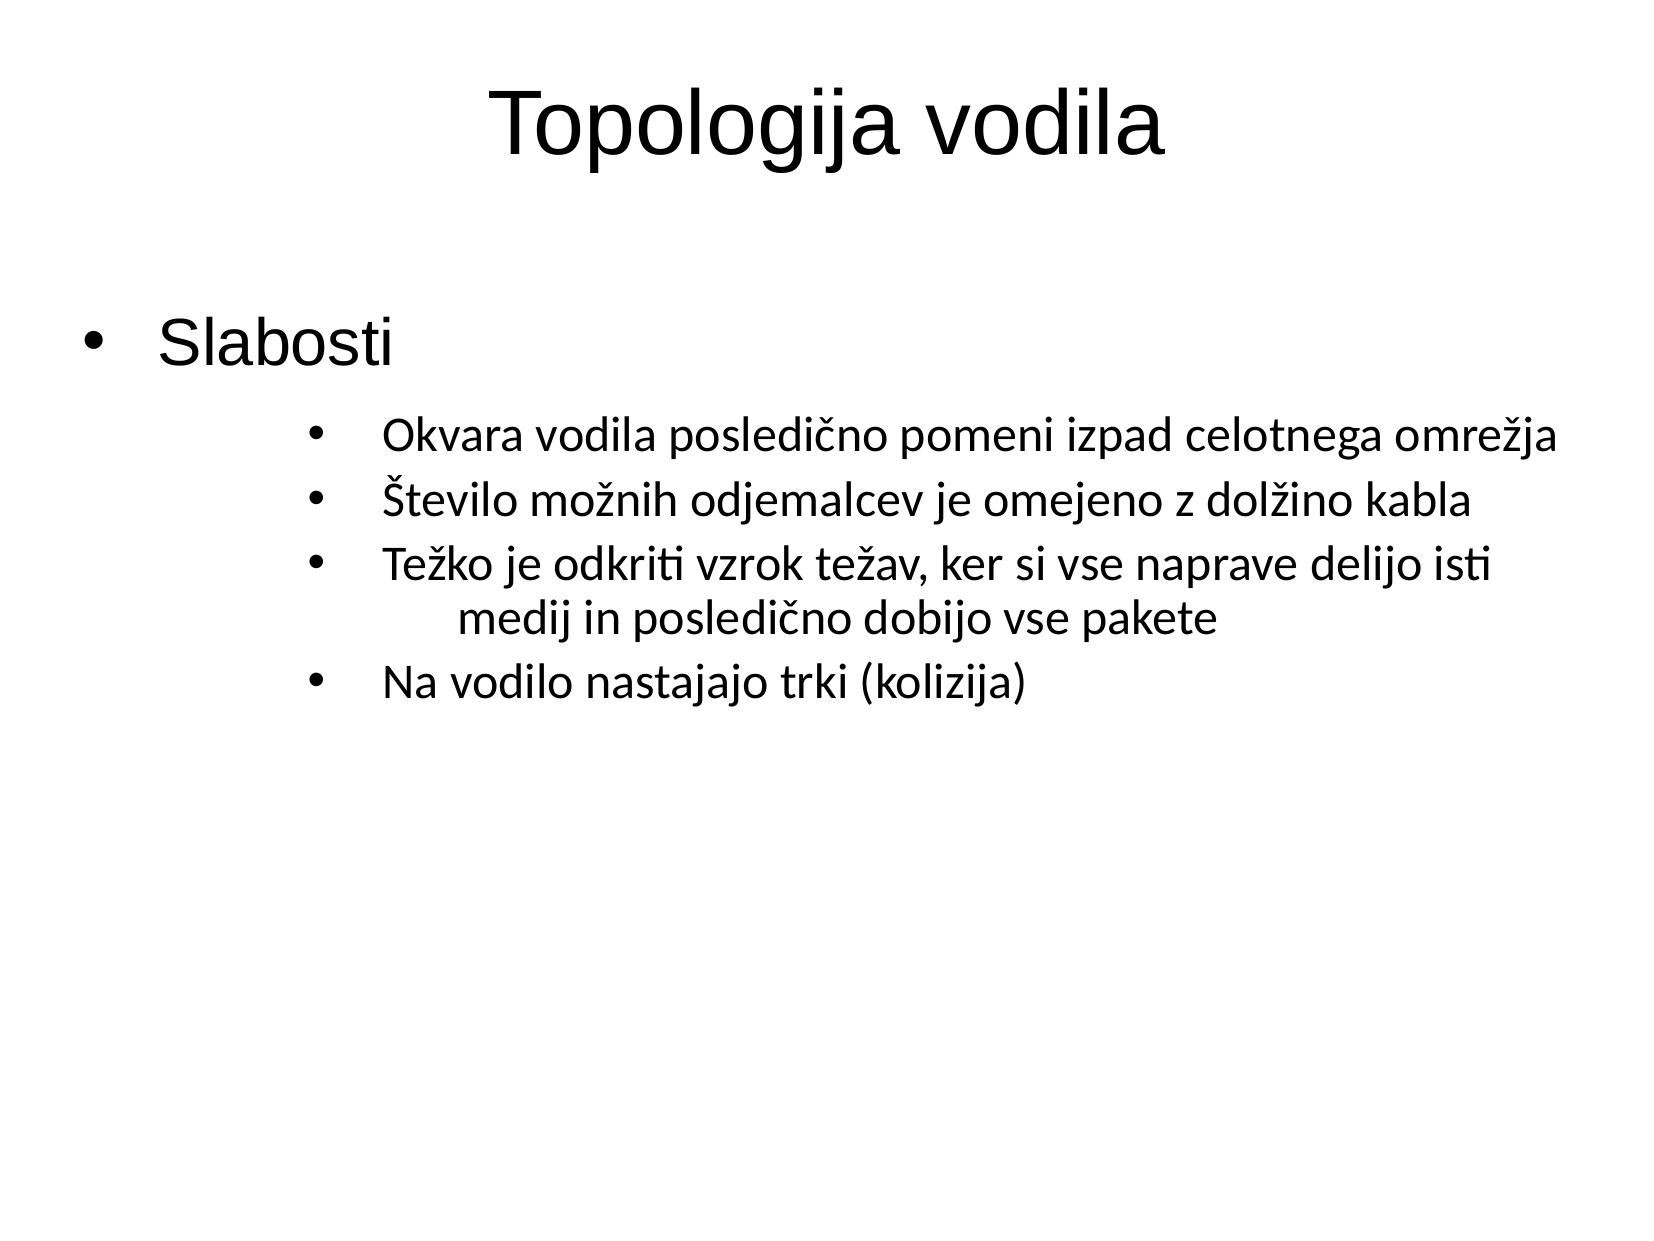

# Topologija vodila
Slabosti
Okvara vodila posledično pomeni izpad celotnega omrežja
Število možnih odjemalcev je omejeno z dolžino kabla
Težko je odkriti vzrok težav, ker si vse naprave delijo isti medij in posledično dobijo vse pakete
Na vodilo nastajajo trki (kolizija)